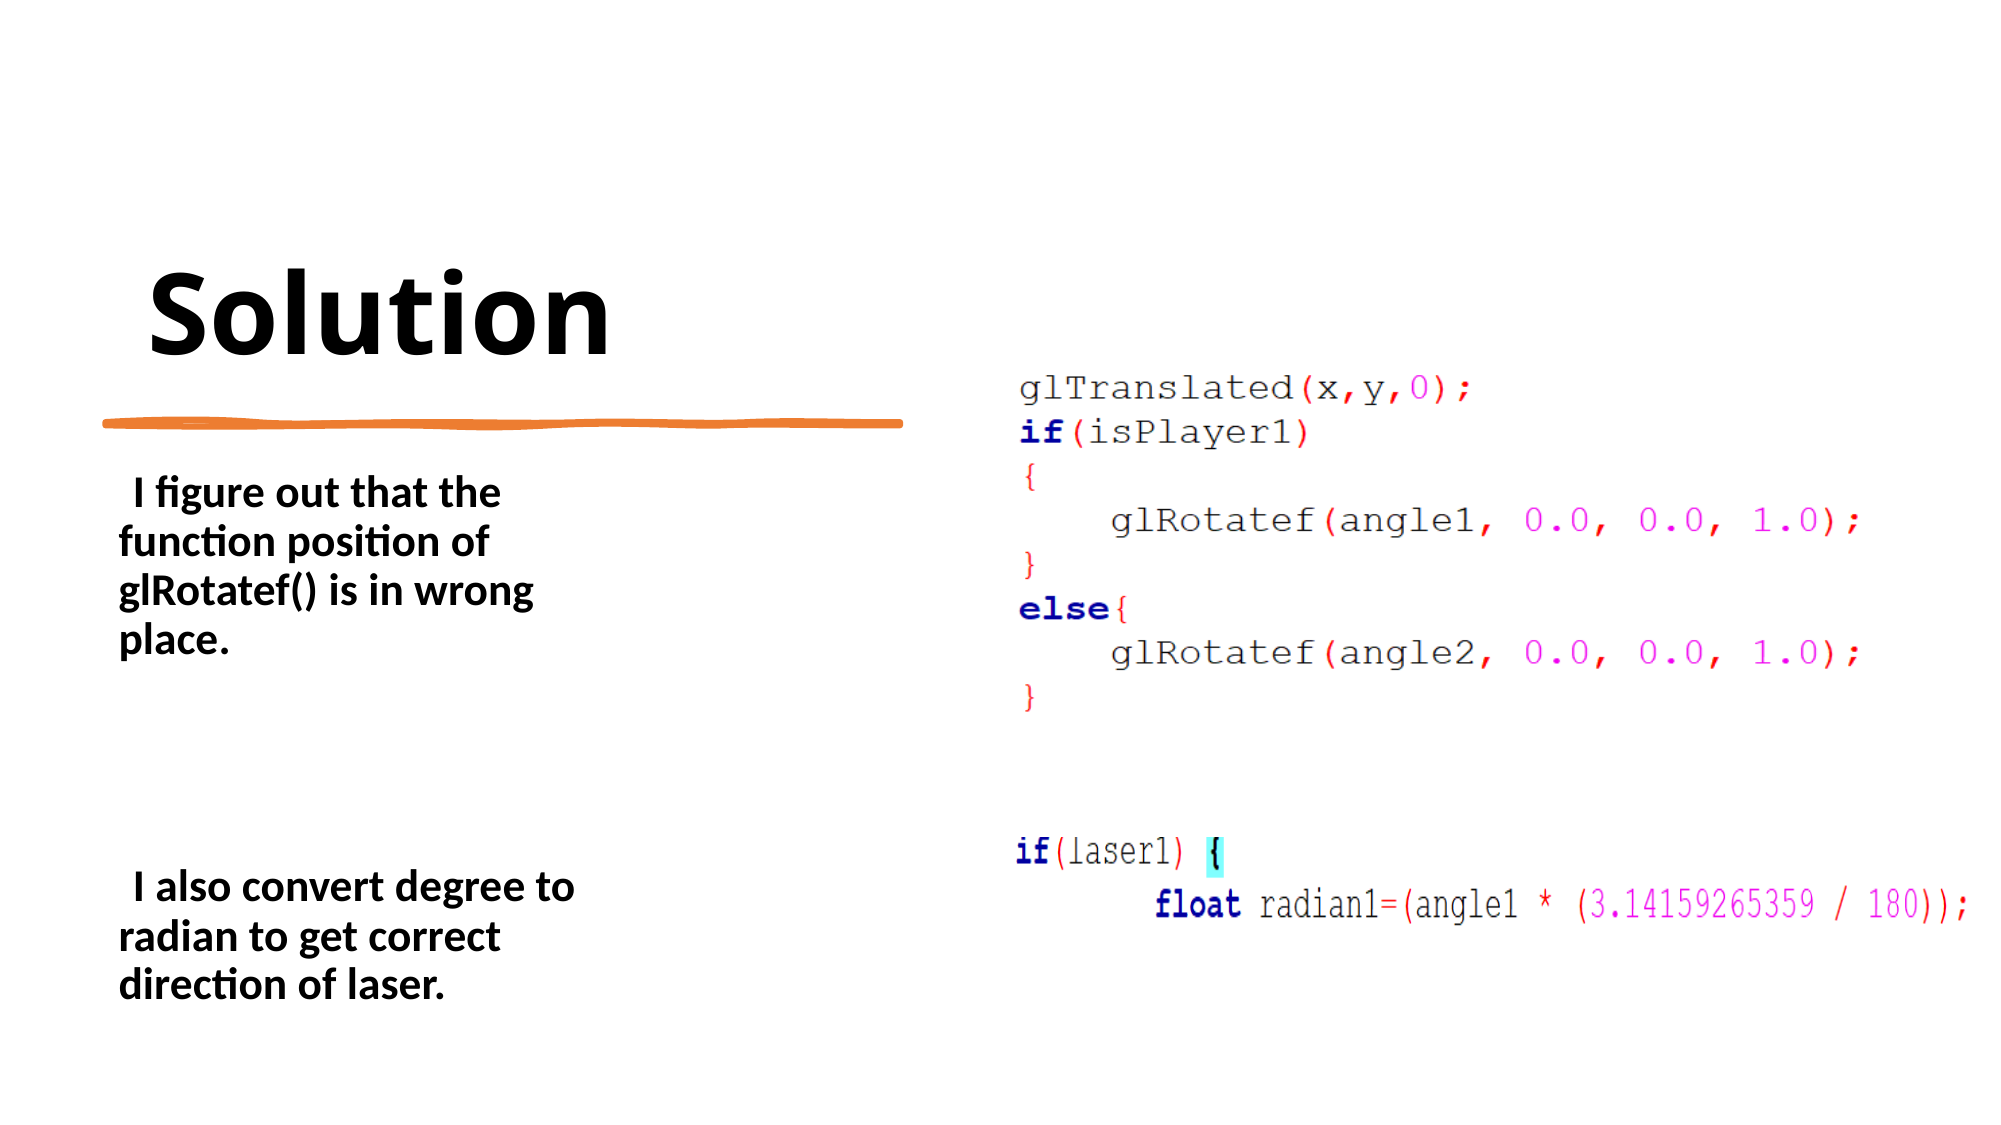

# Solution
I figure out that the function position of glRotatef() is in wrong place.
I also convert degree to radian to get correct direction of laser.